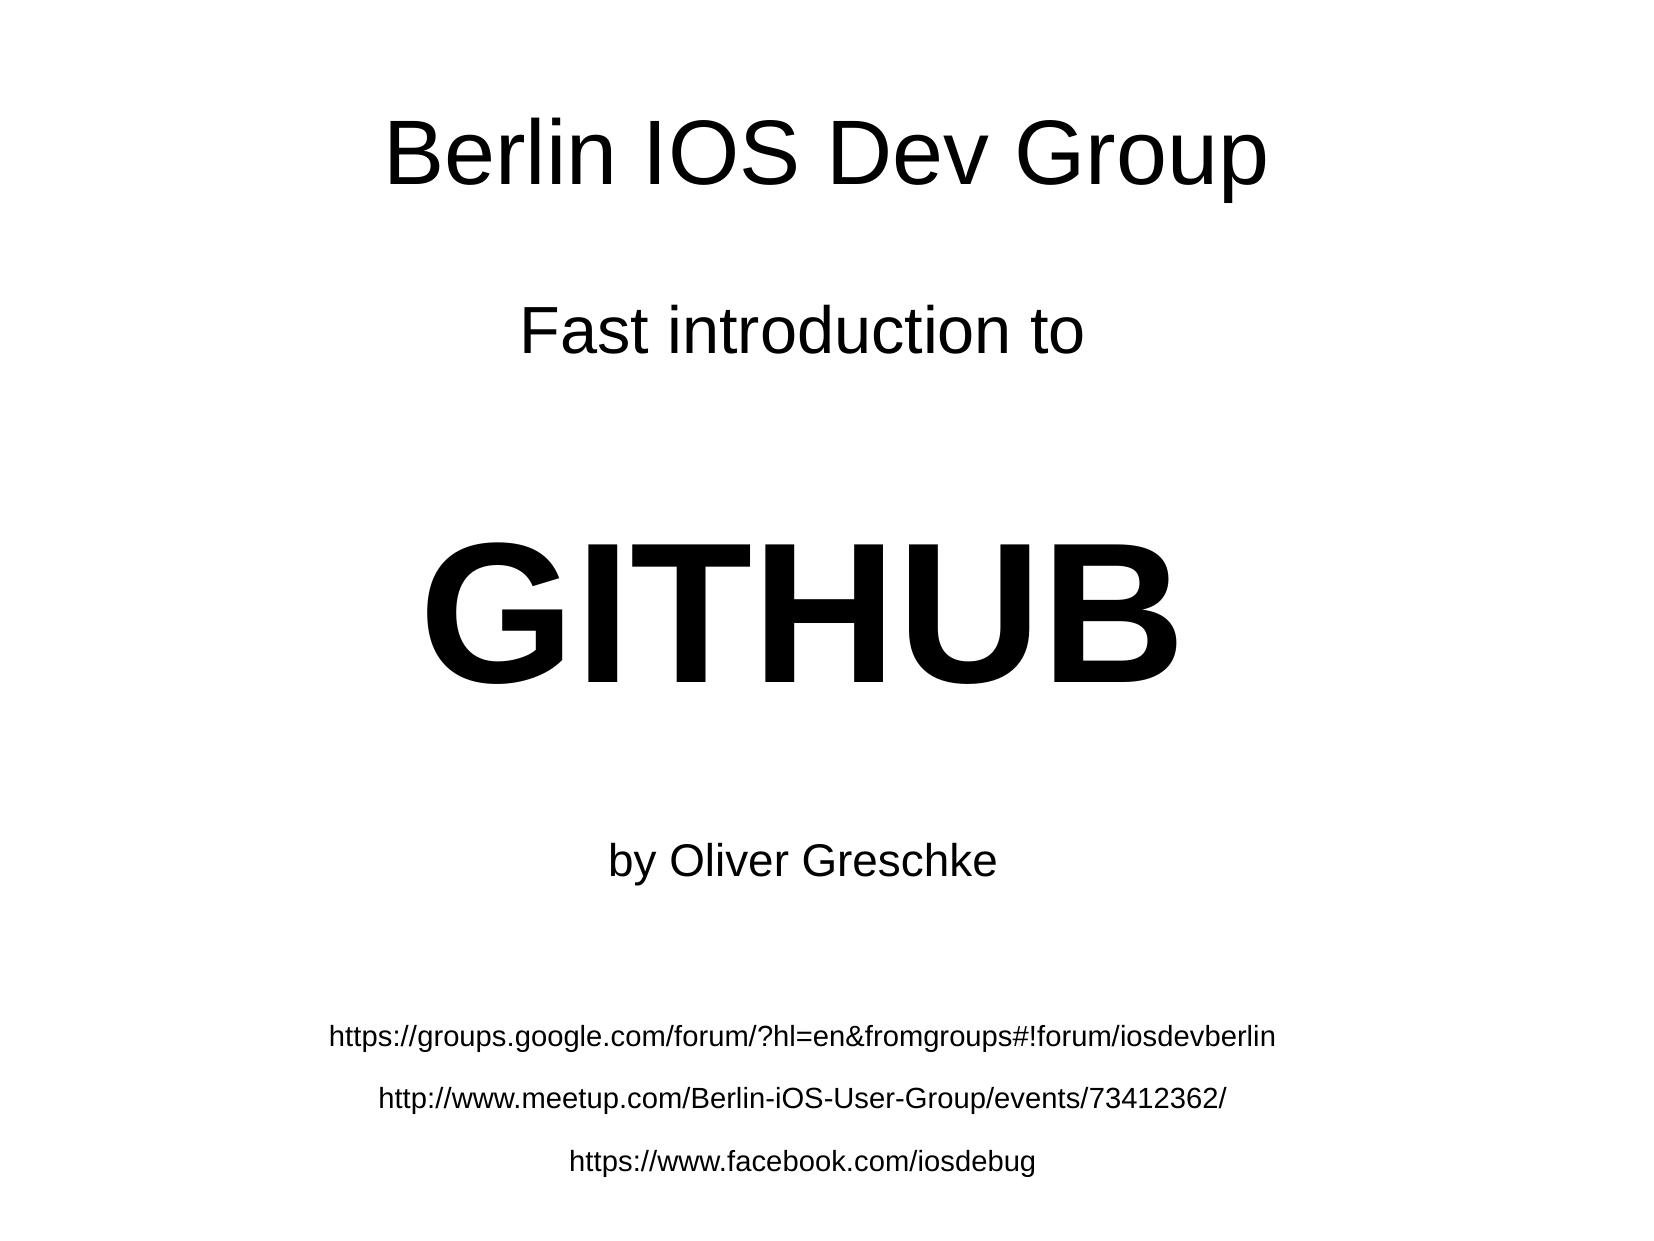

# Berlin IOS Dev Group
Fast introduction to
GITHUB
by Oliver Greschke
https://groups.google.com/forum/?hl=en&fromgroups#!forum/iosdevberlin
http://www.meetup.com/Berlin-iOS-User-Group/events/73412362/
https://www.facebook.com/iosdebug